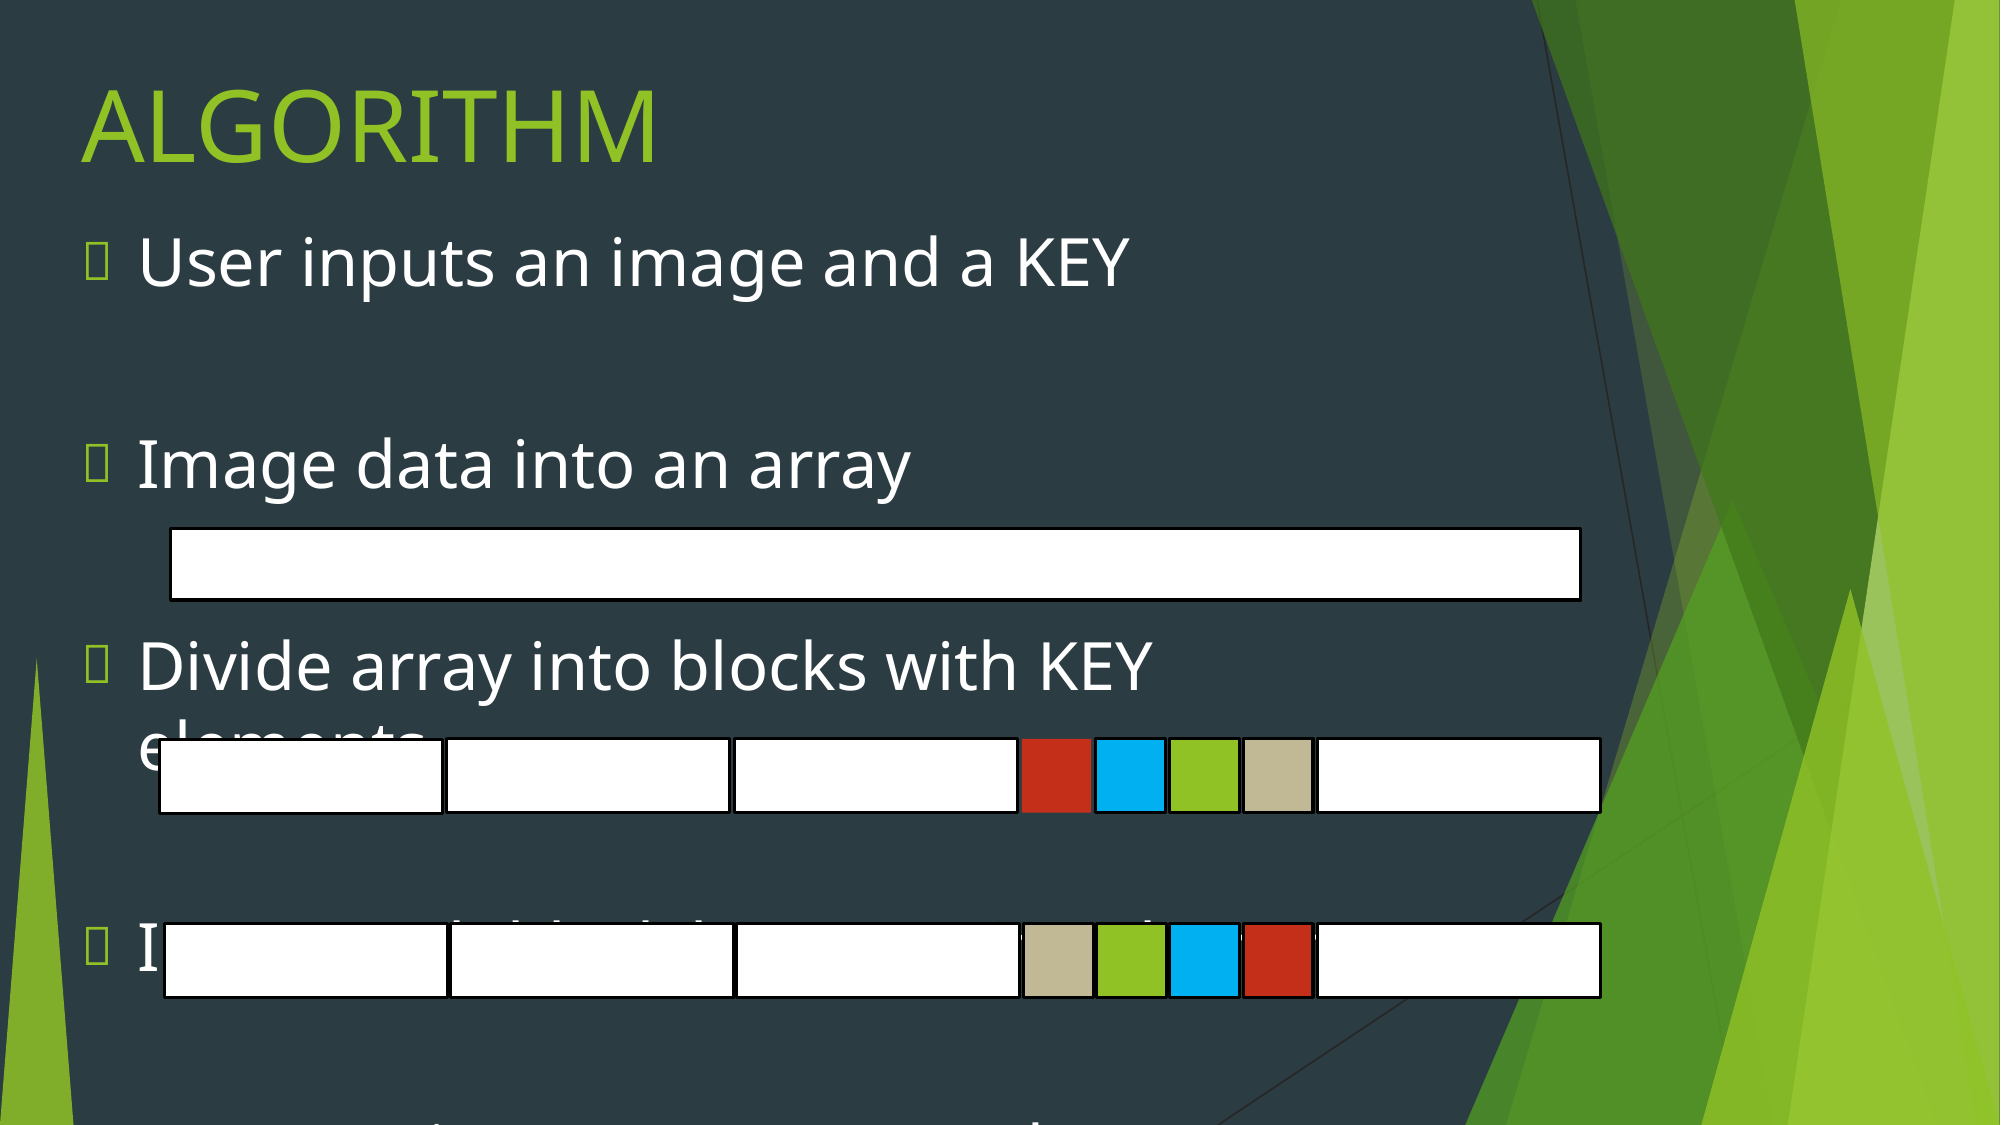

# ALGORITHM
User inputs an image and a KEY
Image data into an array
Divide array into blocks with KEY elements
Invert each block by swapping elements
Recreate image as encrypted
Same procedure for decryption